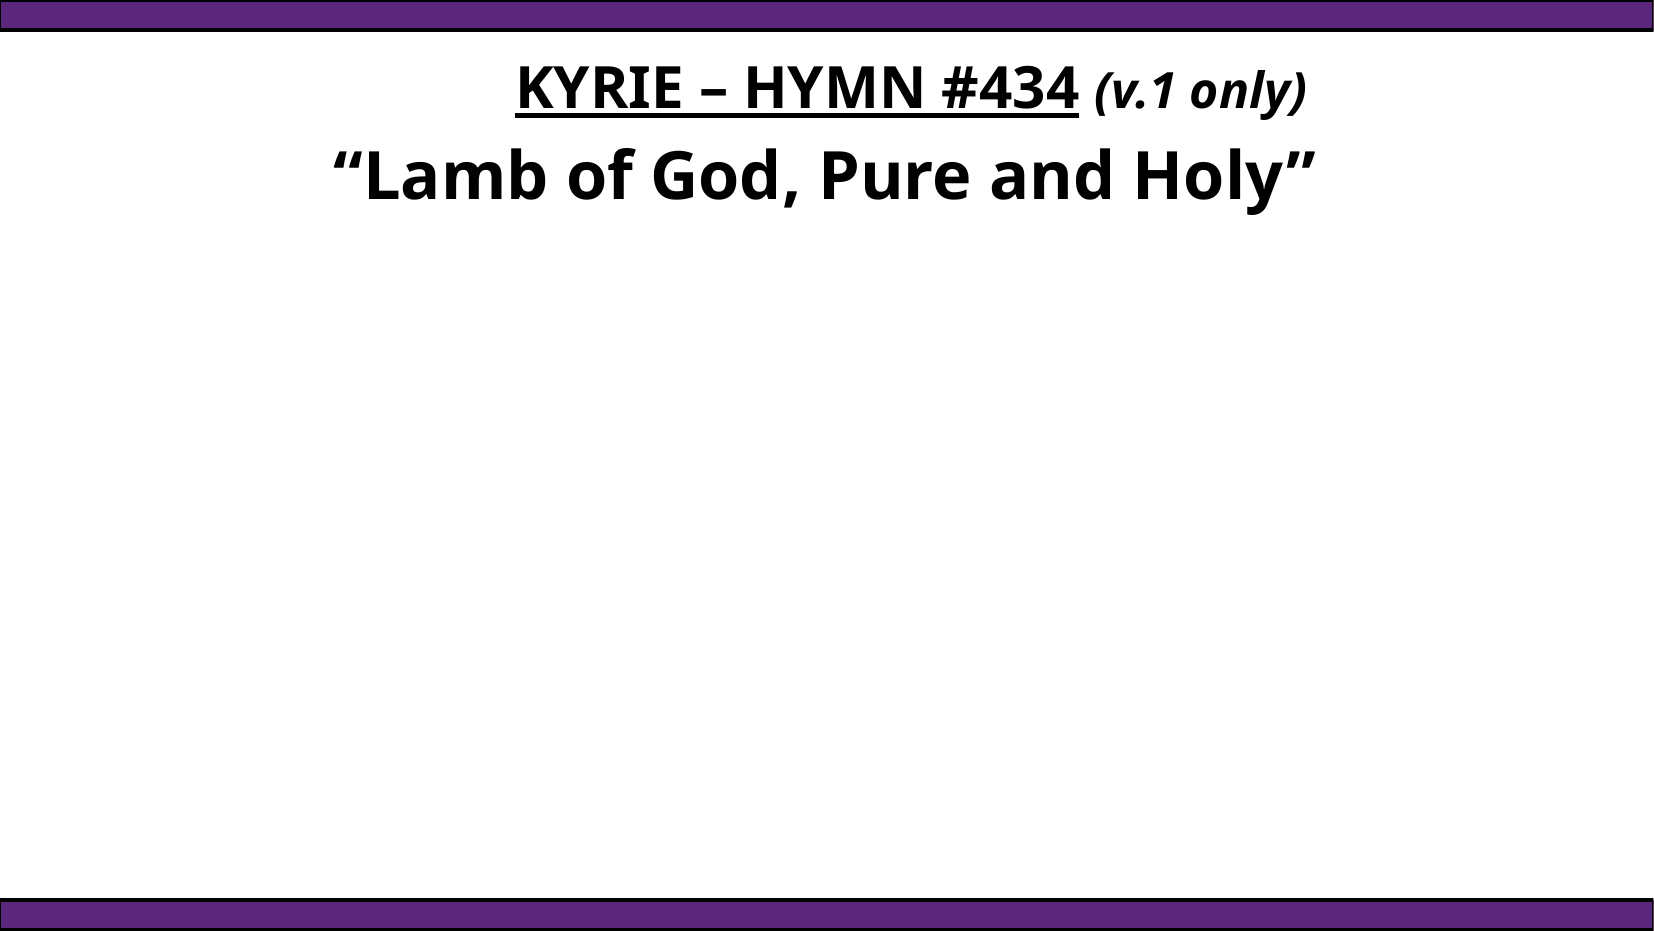

KYRIE – HYMN #434 (v.1 only)
“Lamb of God, Pure and Holy”